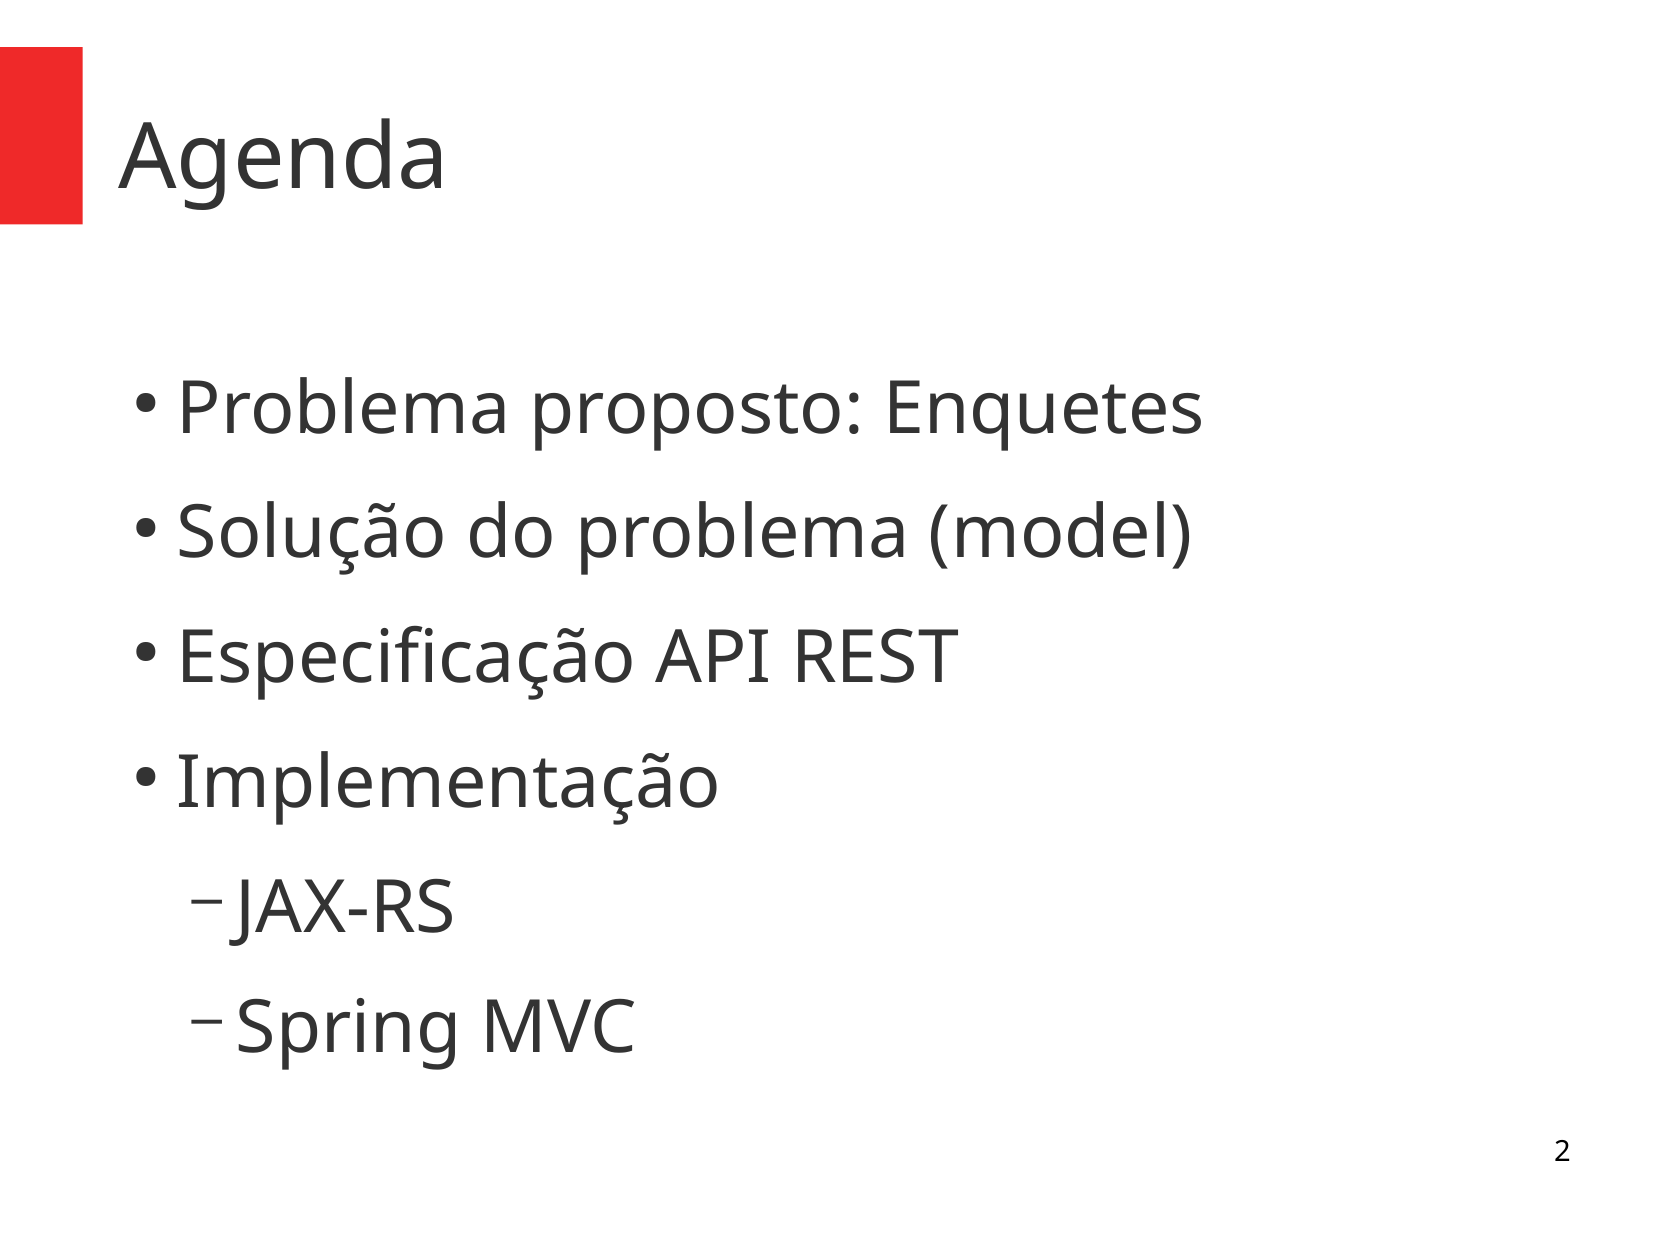

# Agenda
Problema proposto: Enquetes
Solução do problema (model)
Especificação API REST
Implementação
JAX-RS
Spring MVC
2